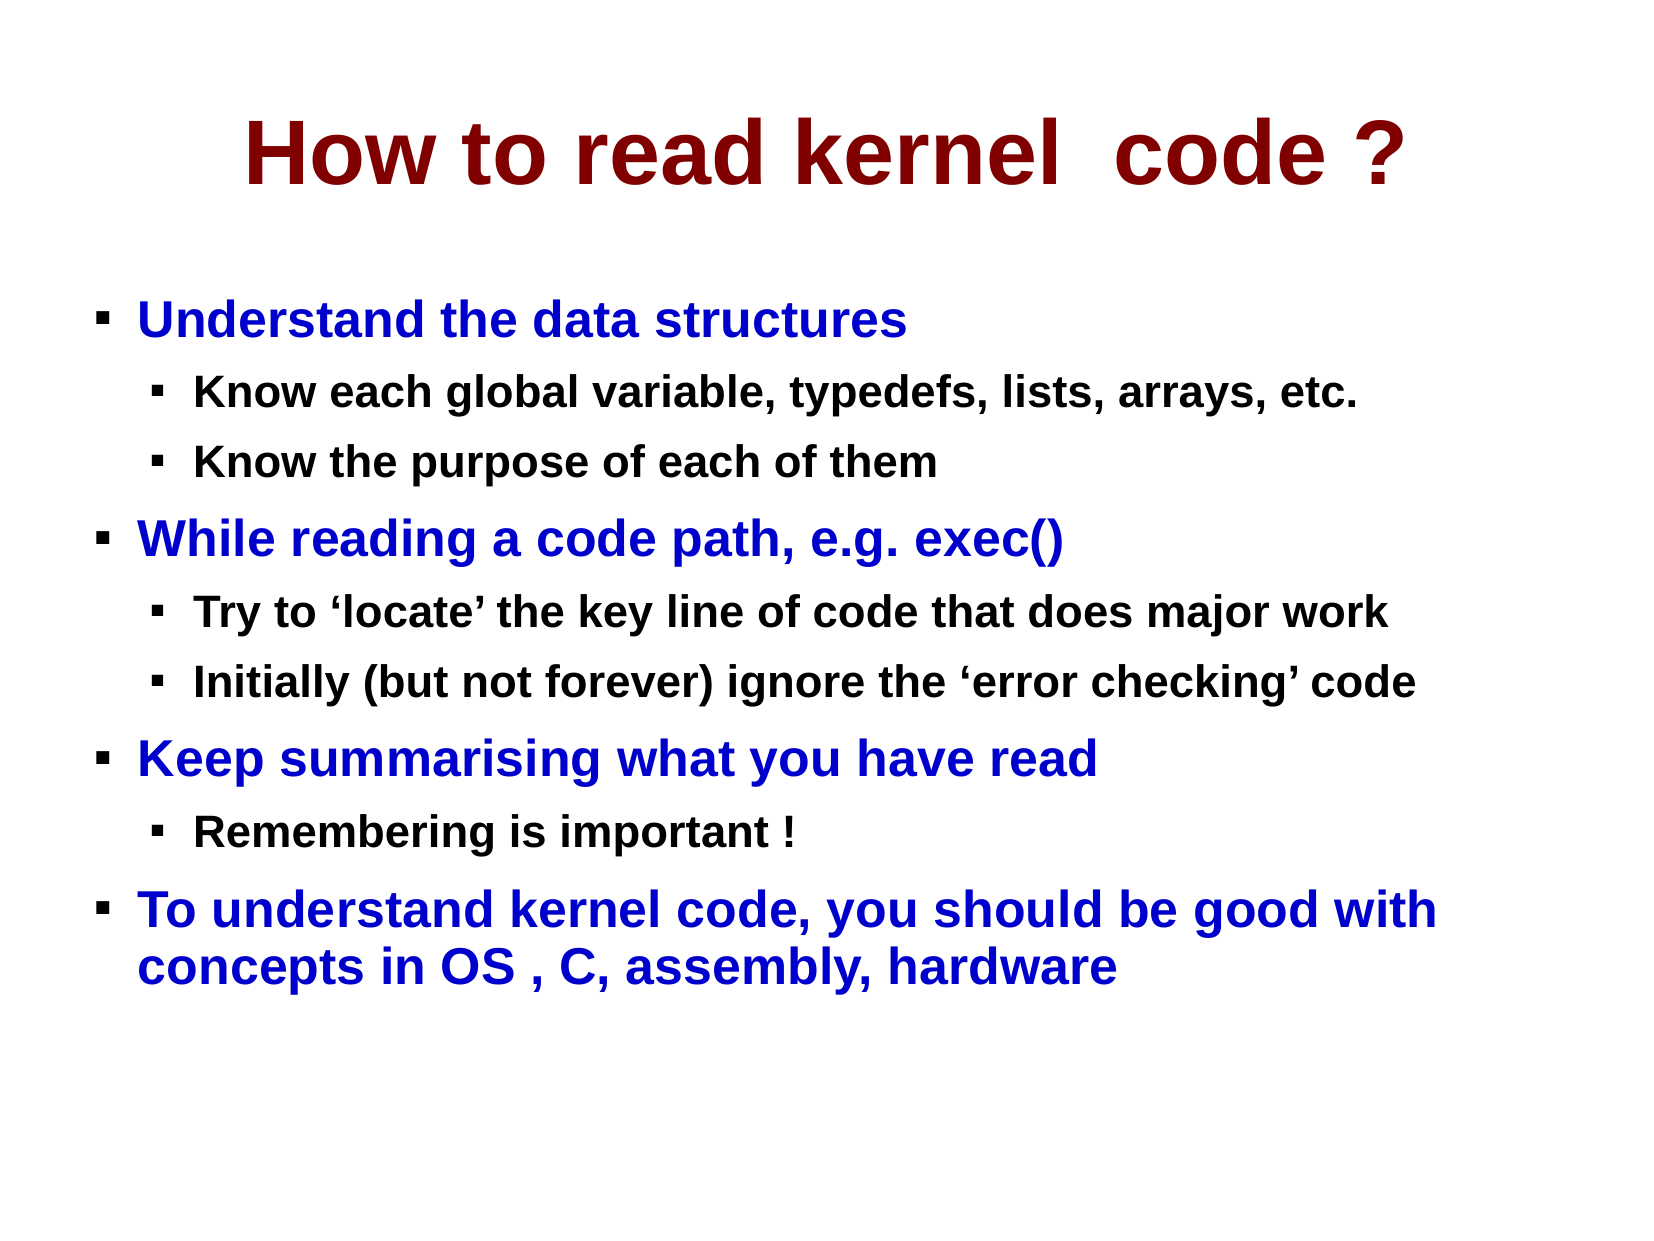

# How to read kernel code ?
Understand the data structures
Know each global variable, typedefs, lists, arrays, etc.
Know the purpose of each of them
While reading a code path, e.g. exec()
Try to ‘locate’ the key line of code that does major work
Initially (but not forever) ignore the ‘error checking’ code
Keep summarising what you have read
Remembering is important !
To understand kernel code, you should be good with concepts in OS , C, assembly, hardware